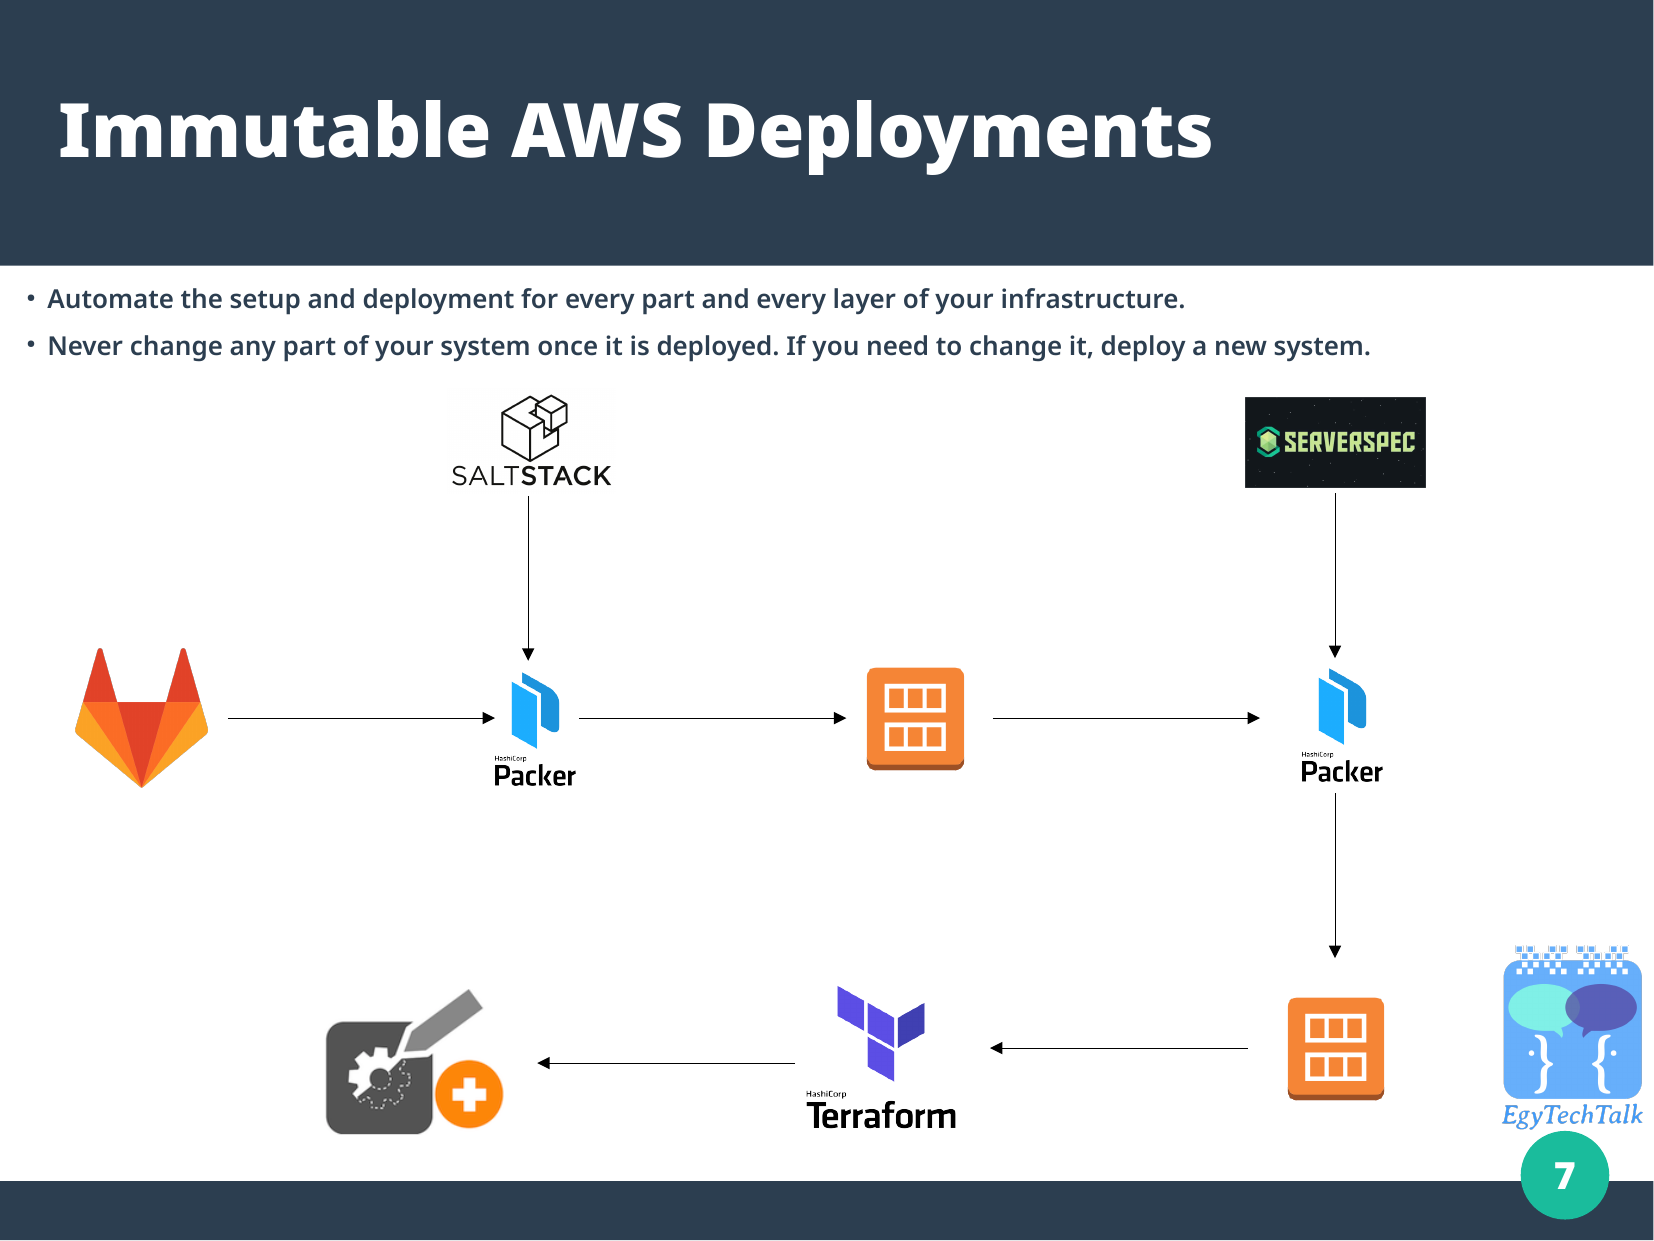

# Immutable AWS Deployments
Automate the setup and deployment for every part and every layer of your infrastructure.
Never change any part of your system once it is deployed. If you need to change it, deploy a new system.
7